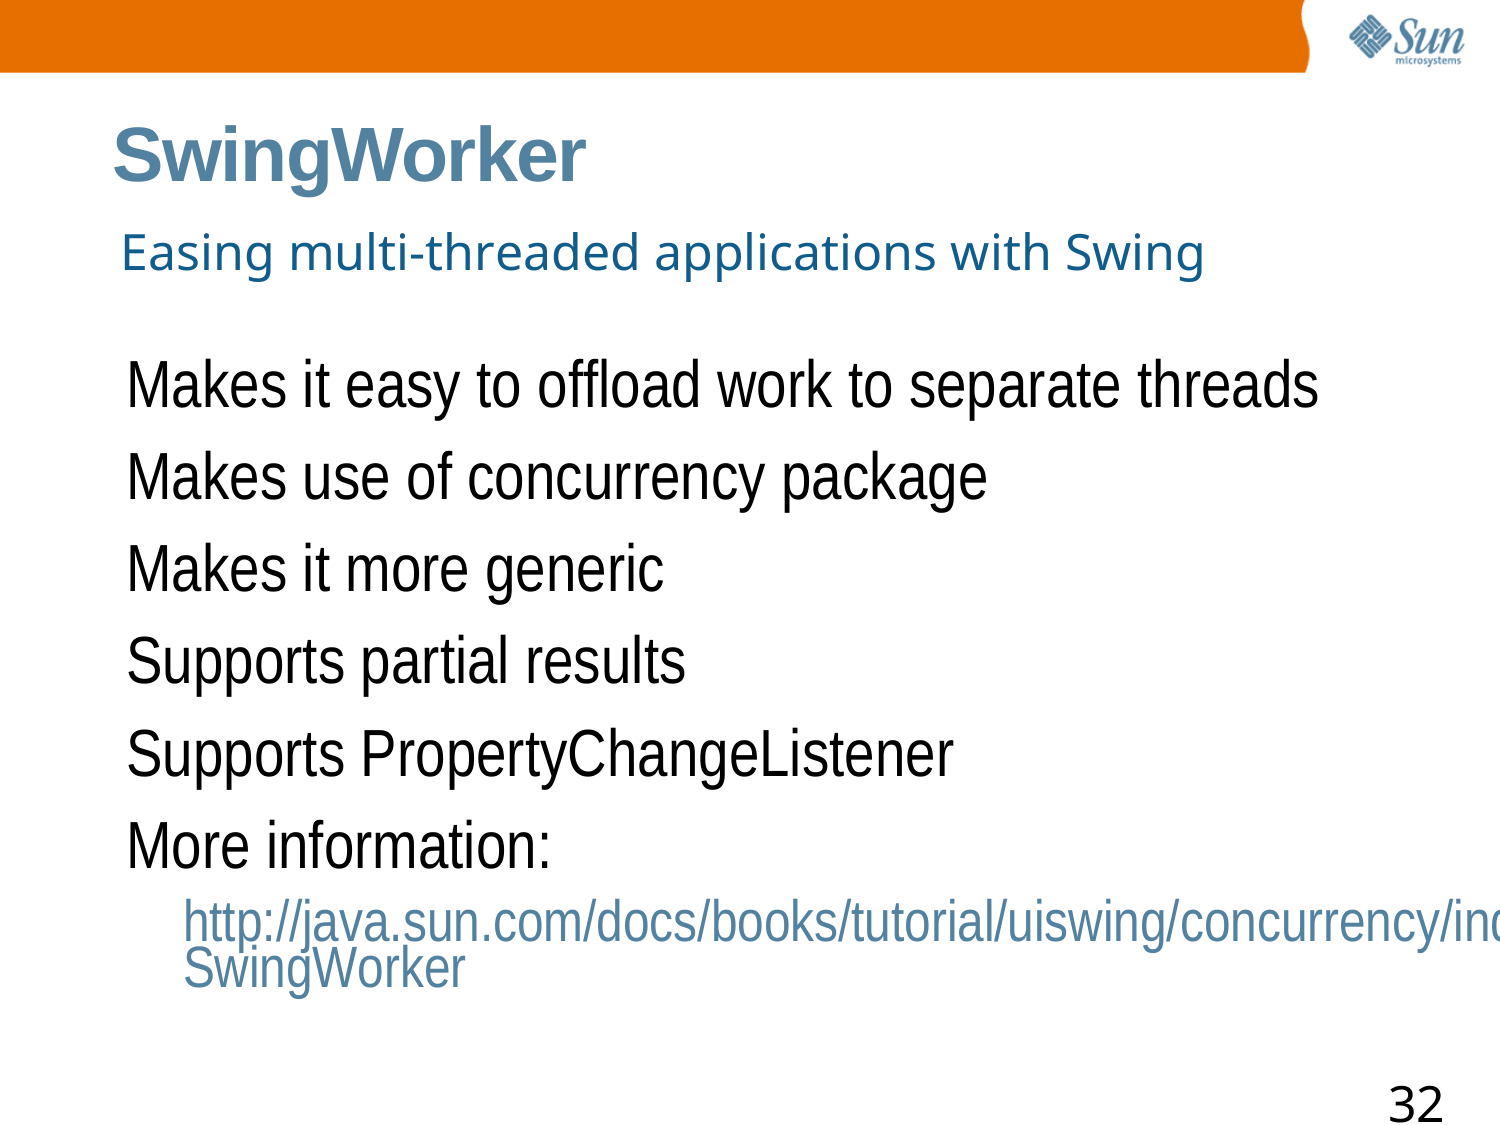

# SwingWorker
Easing multi-threaded applications with Swing
Makes it easy to offload work to separate threads
Makes use of concurrency package
Makes it more generic
Supports partial results
Supports PropertyChangeListener
More information:
http://java.sun.com/docs/books/tutorial/uiswing/concurrency/index.html#SwingWorker